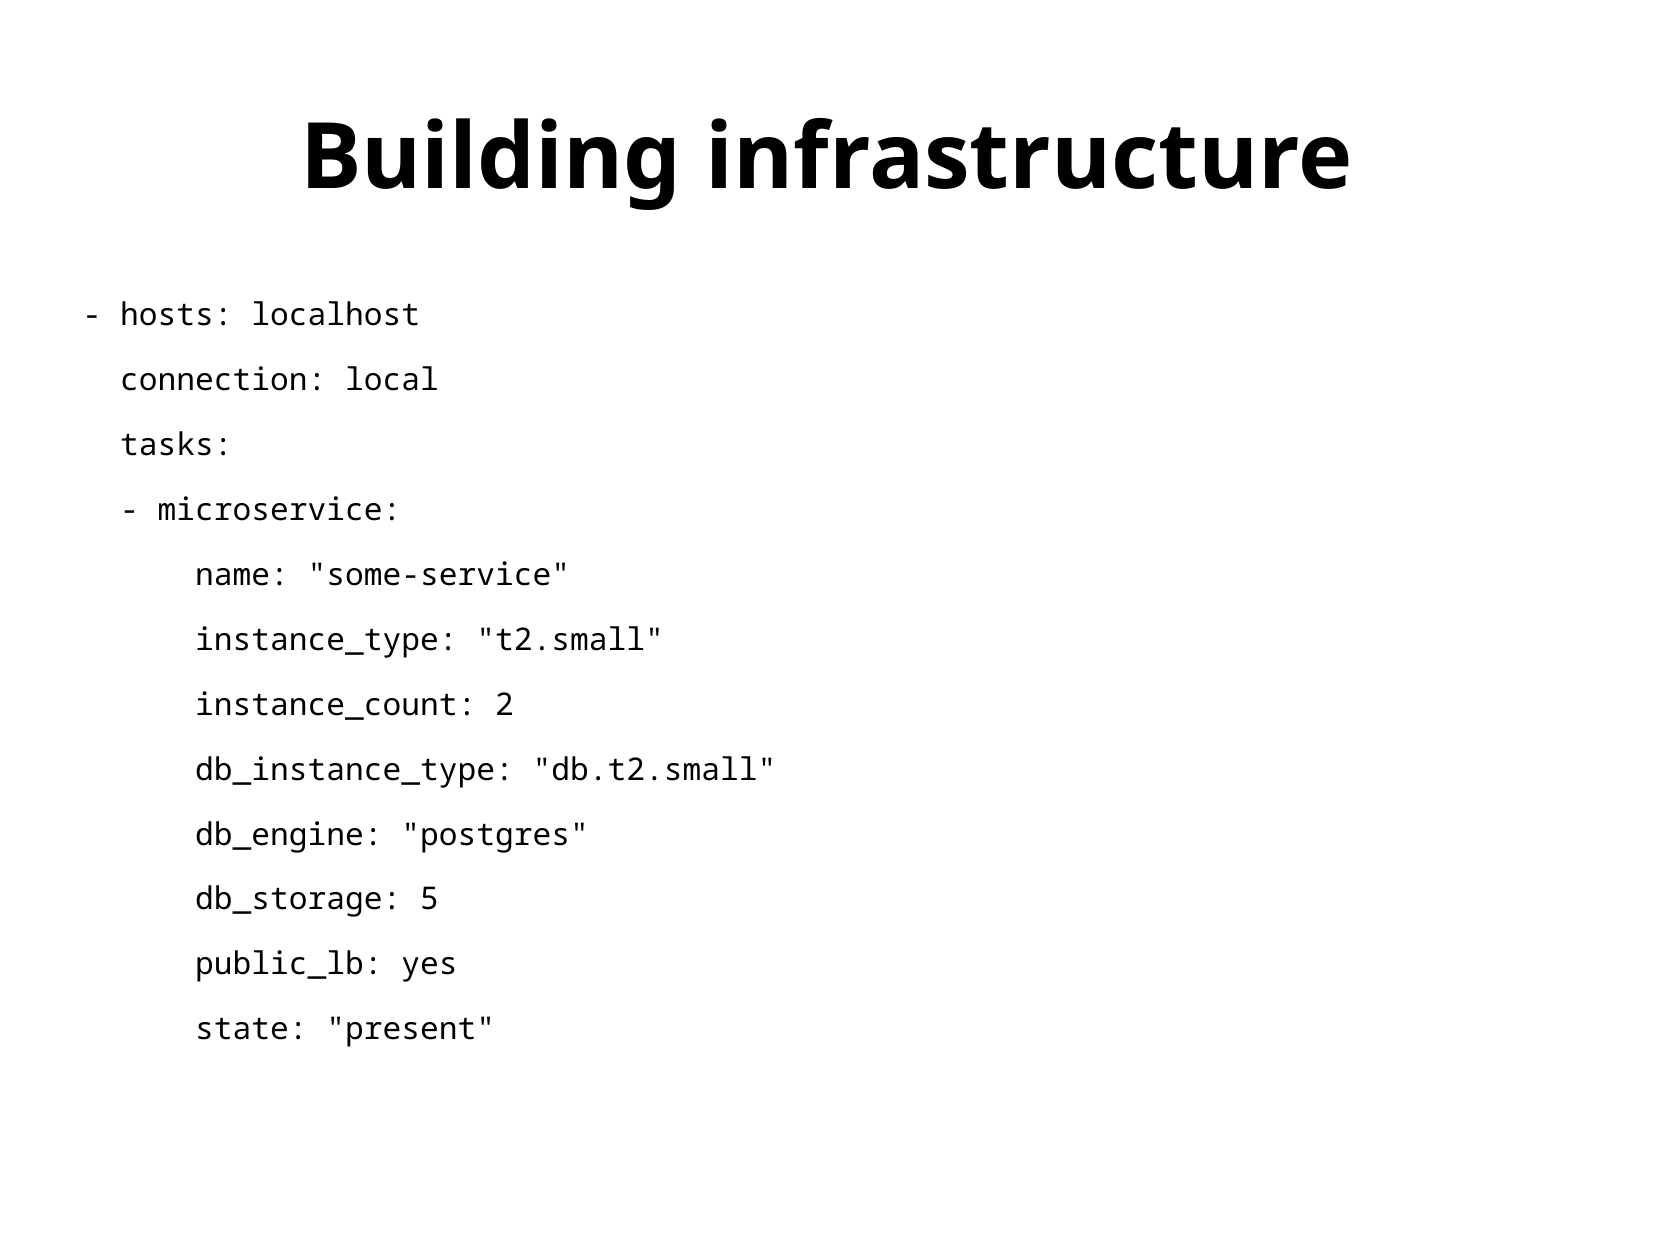

# Building infrastructure
- hosts: localhost
 connection: local
 tasks:
 - microservice:
 name: "some-service"
 instance_type: "t2.small"
 instance_count: 2
 db_instance_type: "db.t2.small"
 db_engine: "postgres"
 db_storage: 5
 public_lb: yes
 state: "present"